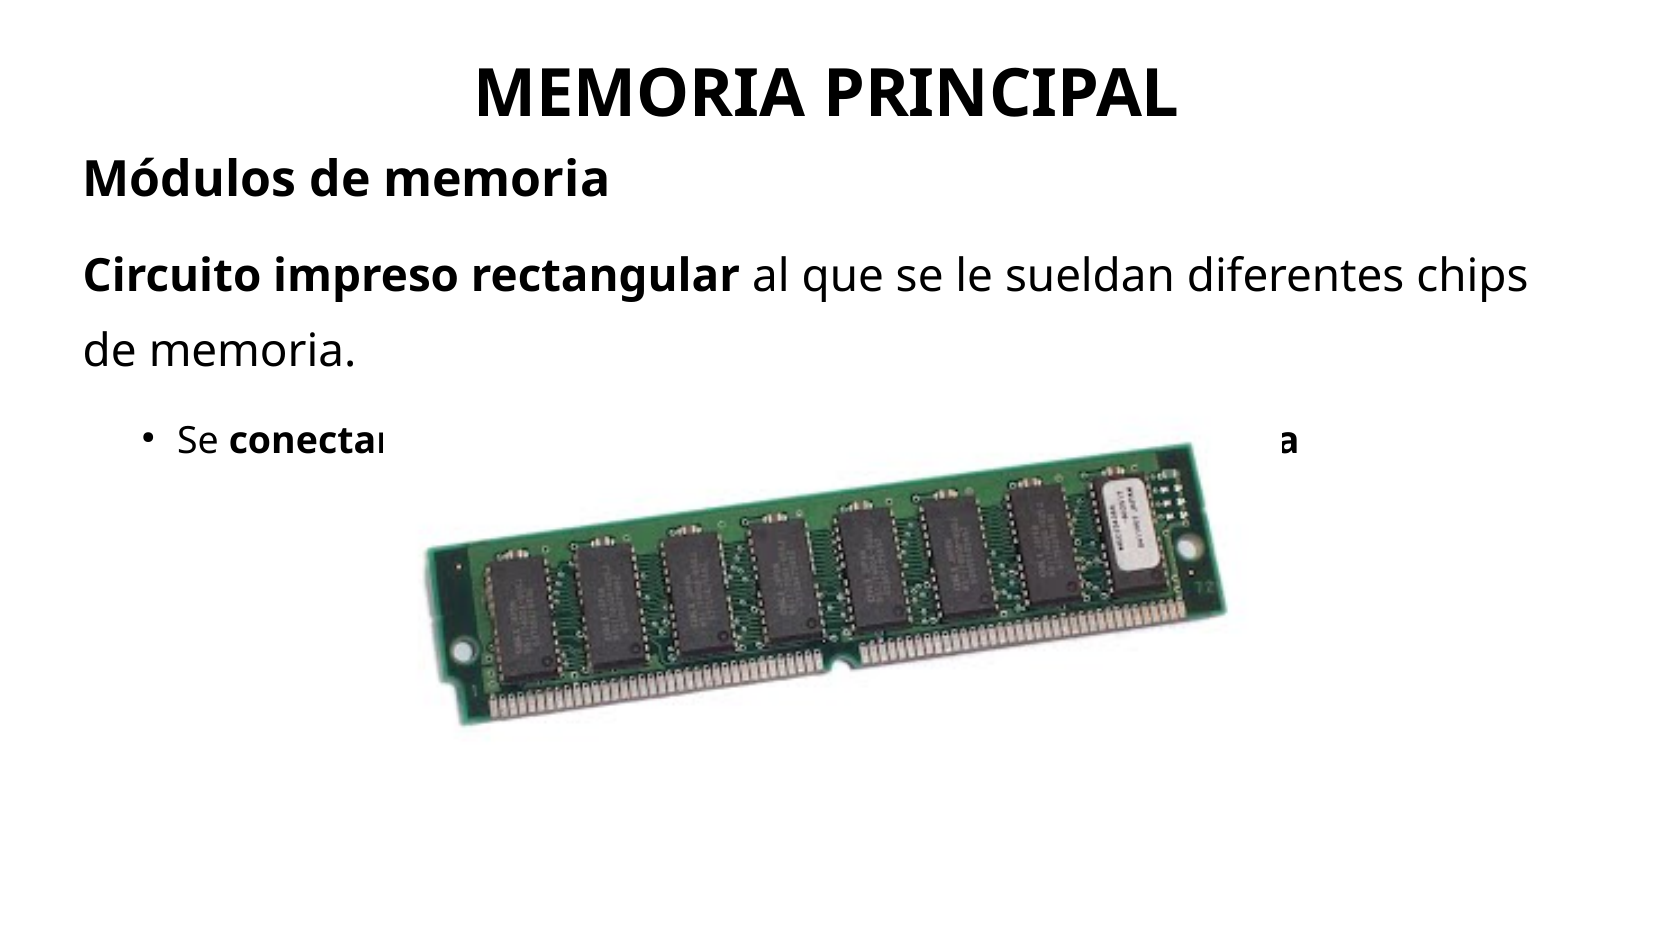

# MEMORIA PRINCIPAL
Módulos de memoria
Circuito impreso rectangular al que se le sueldan diferentes chips de memoria.
Se conectan a la placa base a través de la ranura de memoria